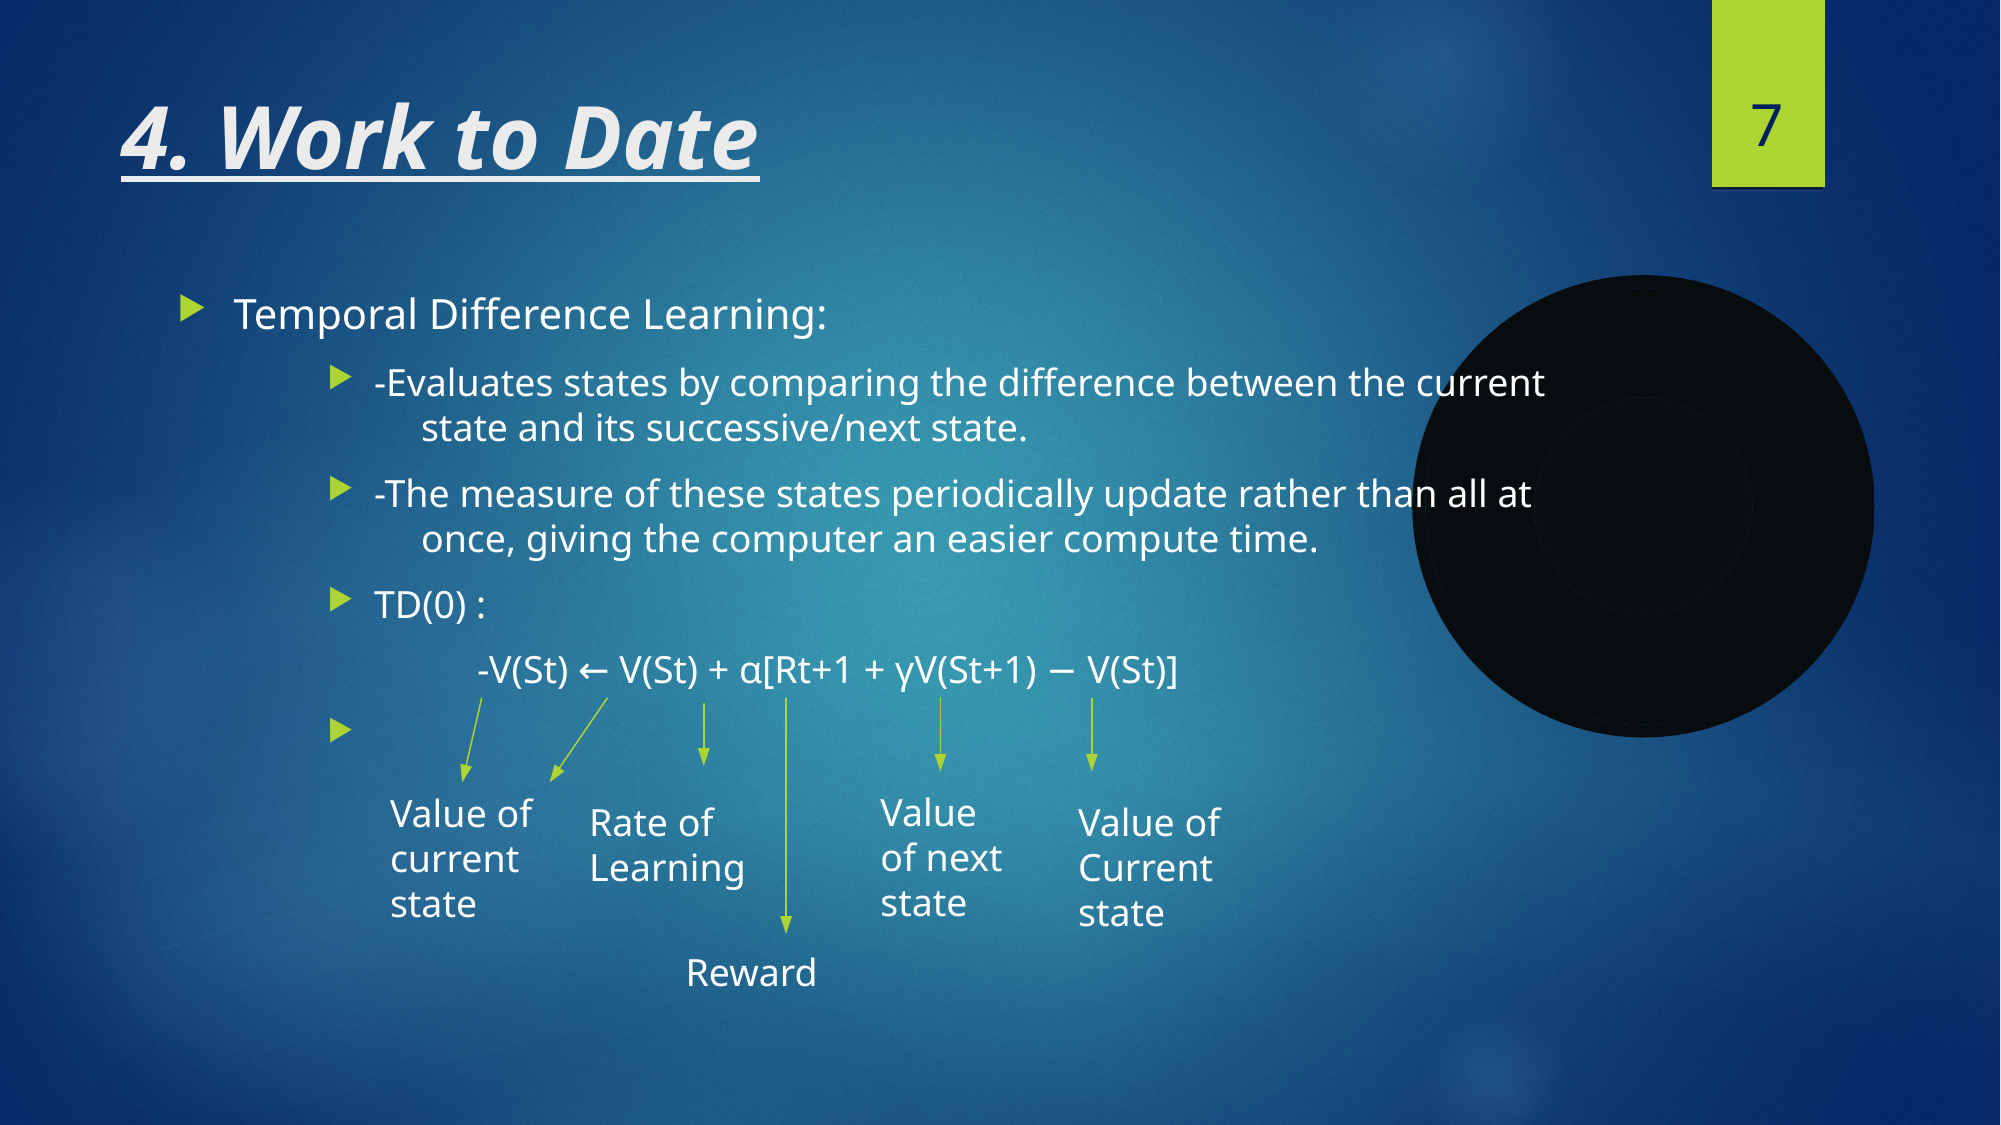

# 4. Work to Date
Temporal Difference Learning:
-Evaluates states by comparing the difference between the current state and its successive/next state.
-The measure of these states periodically update rather than all at once, giving the computer an easier compute time.
TD(0) :
		-V(St) ← V(St) + α[Rt+1 + γV(St+1) − V(St)]
Value of next state
Value of current state
Rate of Learning
Value of Current state
Reward